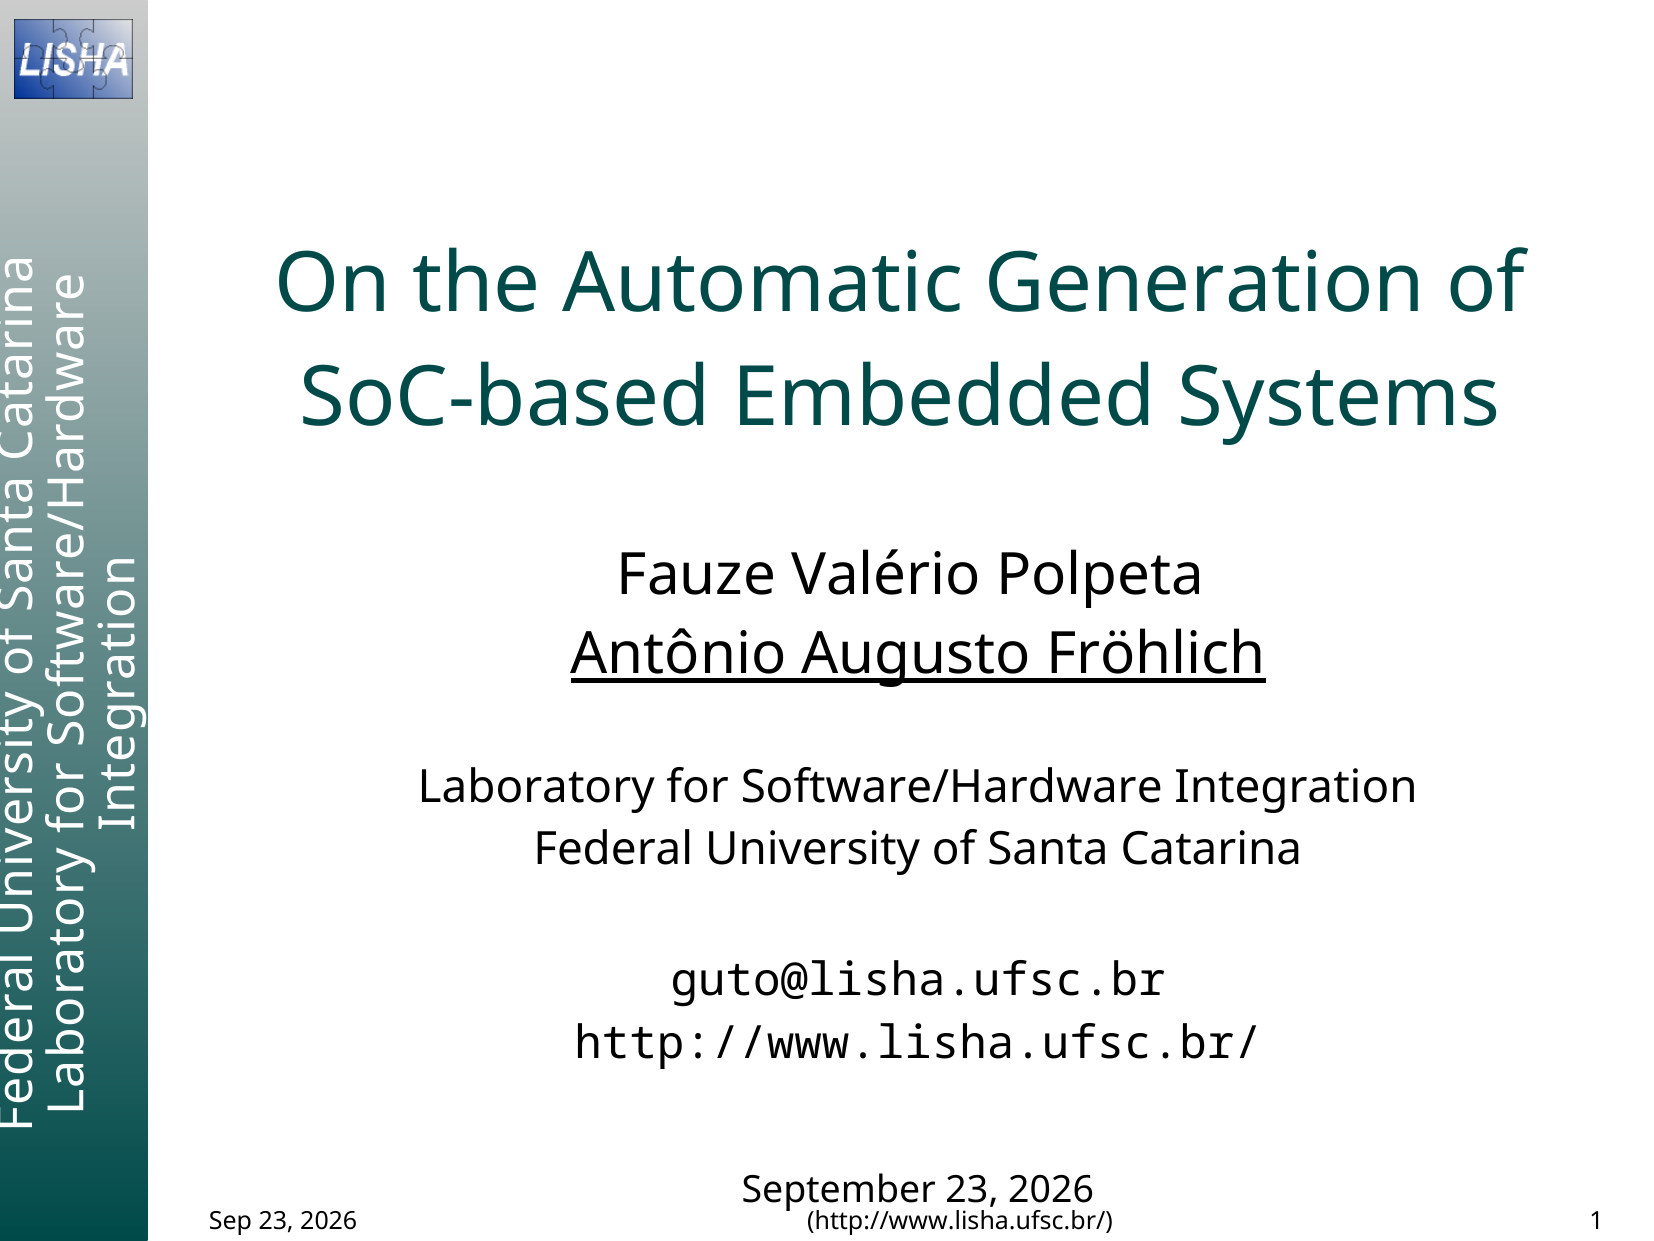

# On the Automatic Generation of SoC-based Embedded Systems
Fauze Valério Polpeta
Antônio Augusto Fröhlich
Laboratory for Software/Hardware Integration
Federal University of Santa Catarina
guto@lisha.ufsc.br
http://www.lisha.ufsc.br/